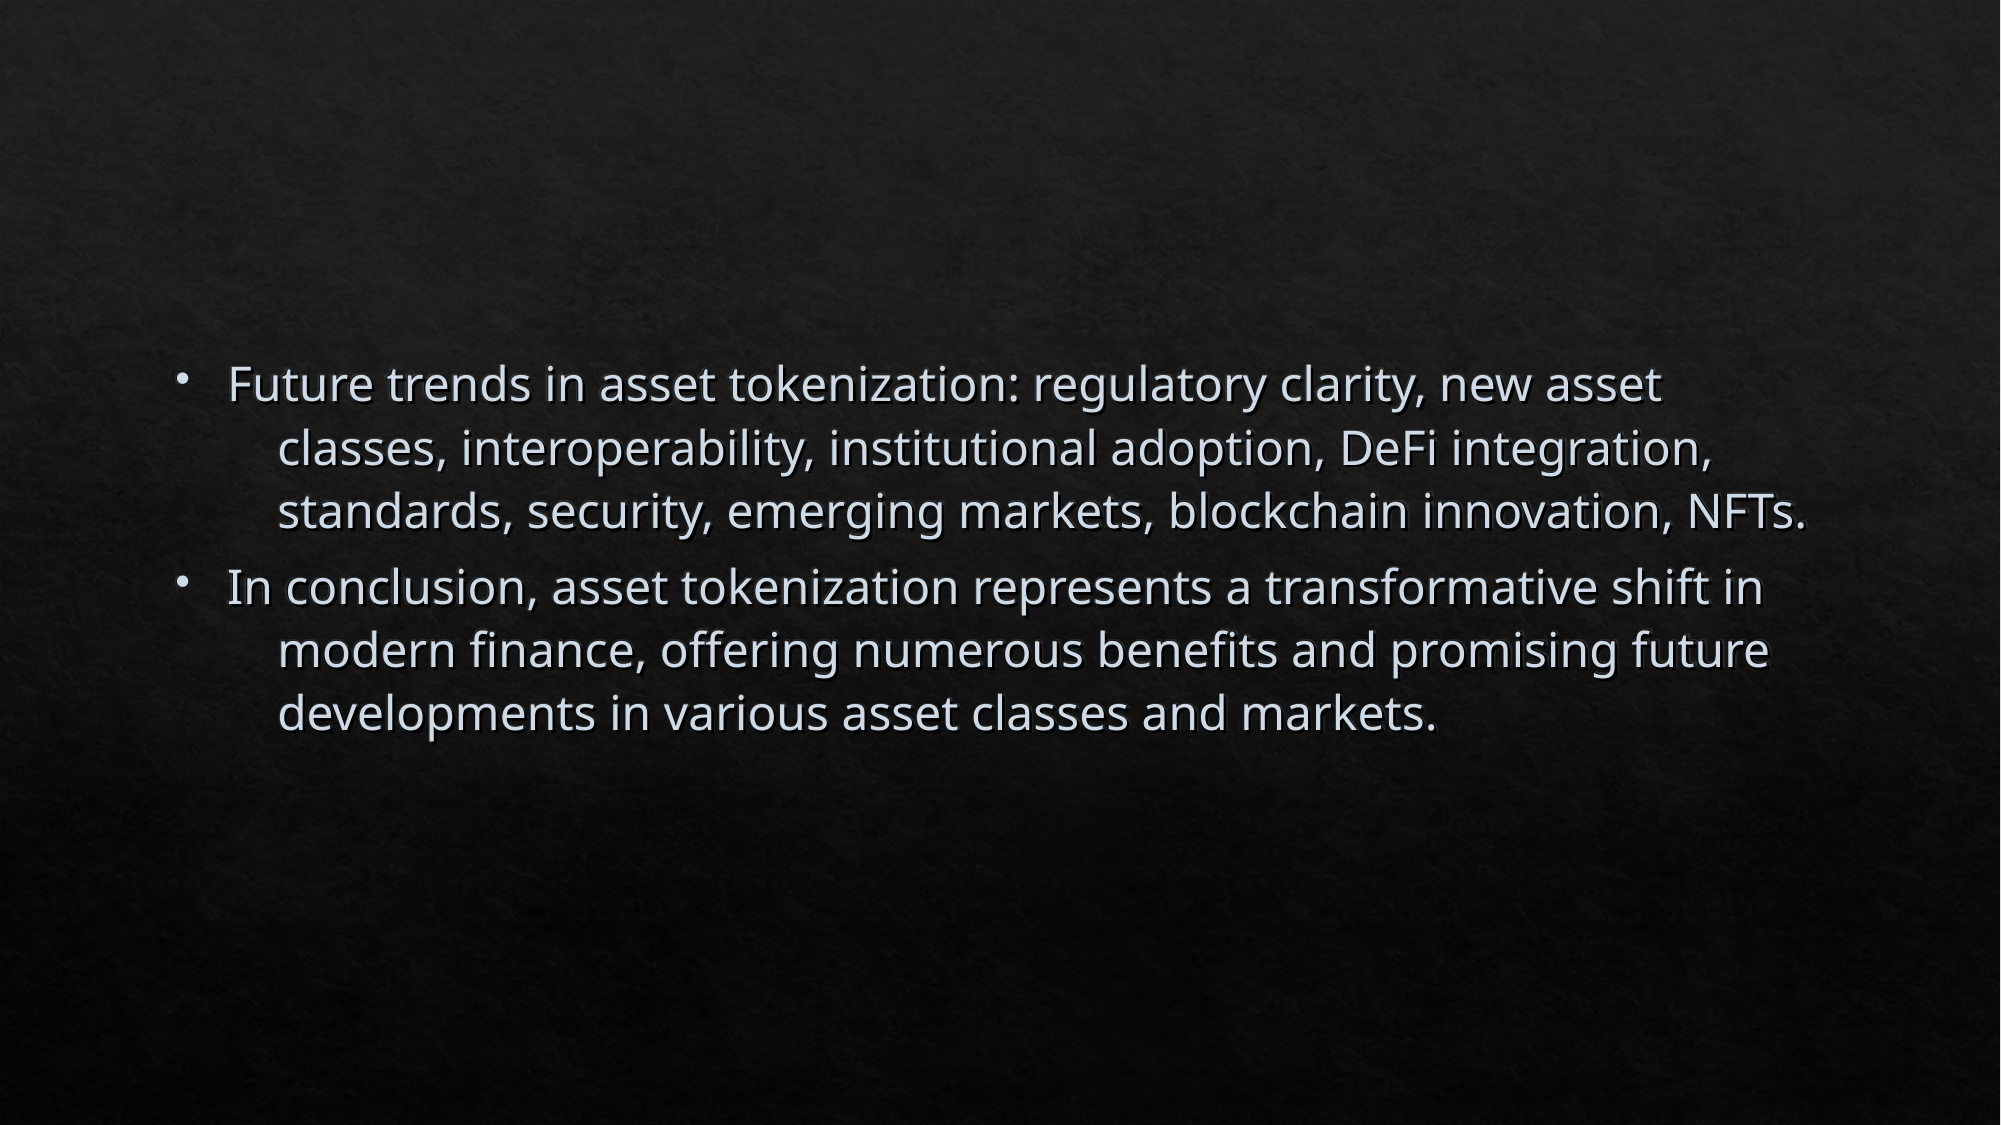

#
Future trends in asset tokenization: regulatory clarity, new asset classes, interoperability, institutional adoption, DeFi integration, standards, security, emerging markets, blockchain innovation, NFTs.
In conclusion, asset tokenization represents a transformative shift in modern finance, offering numerous benefits and promising future developments in various asset classes and markets.